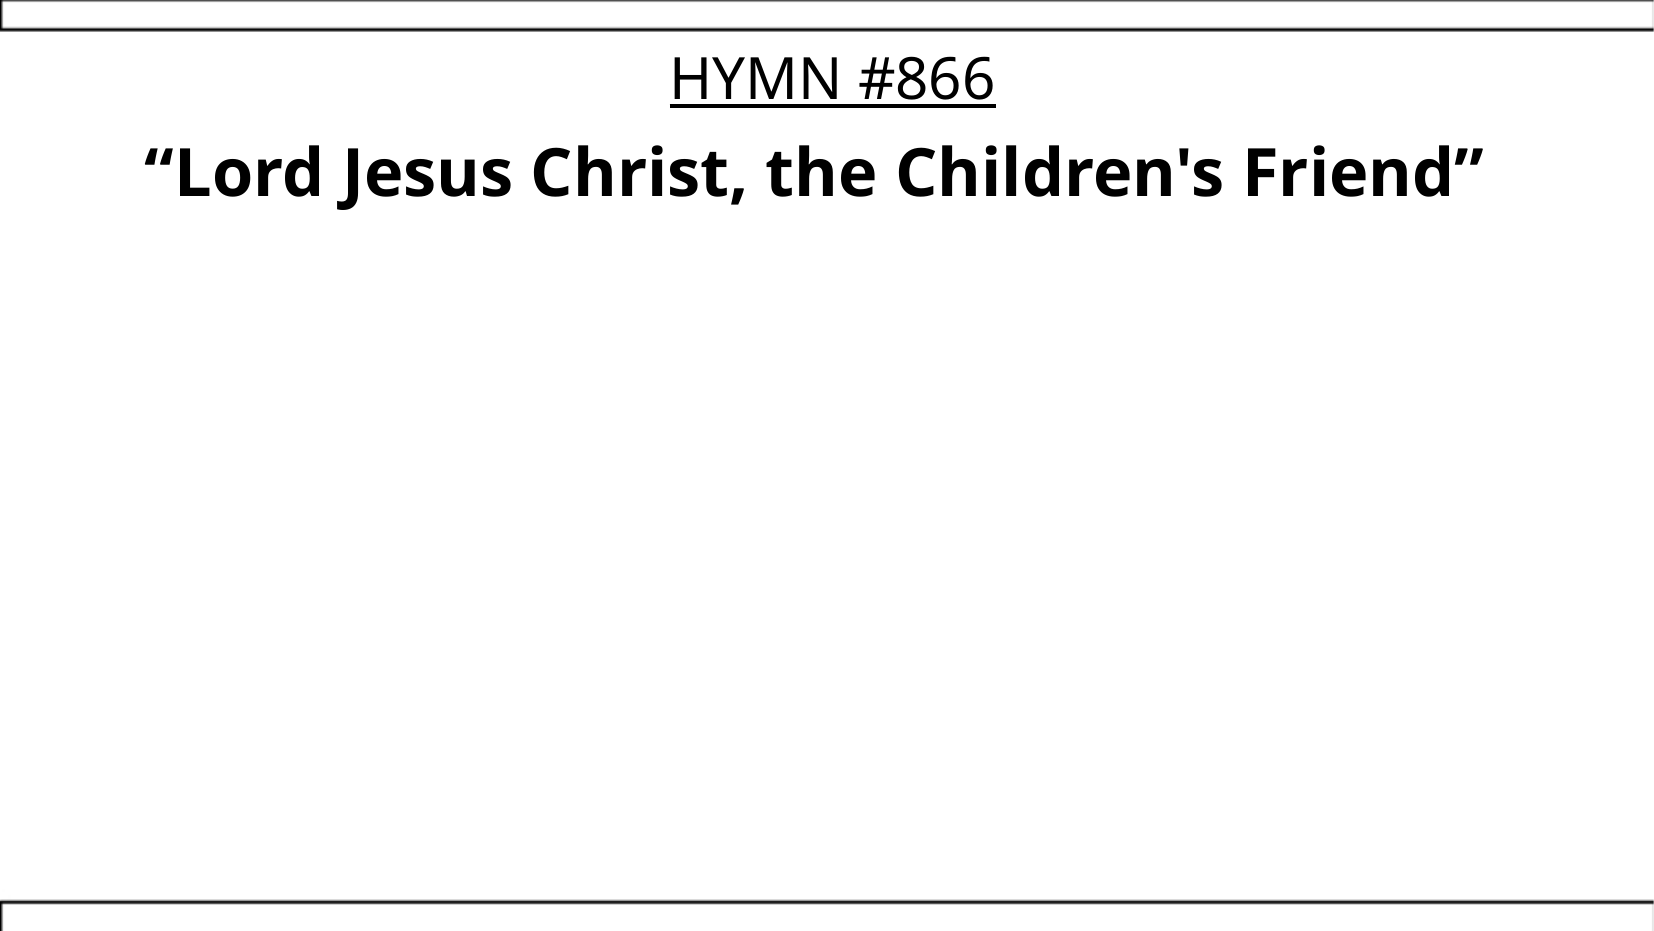

HYMN #866
“Lord Jesus Christ, the Children's Friend”